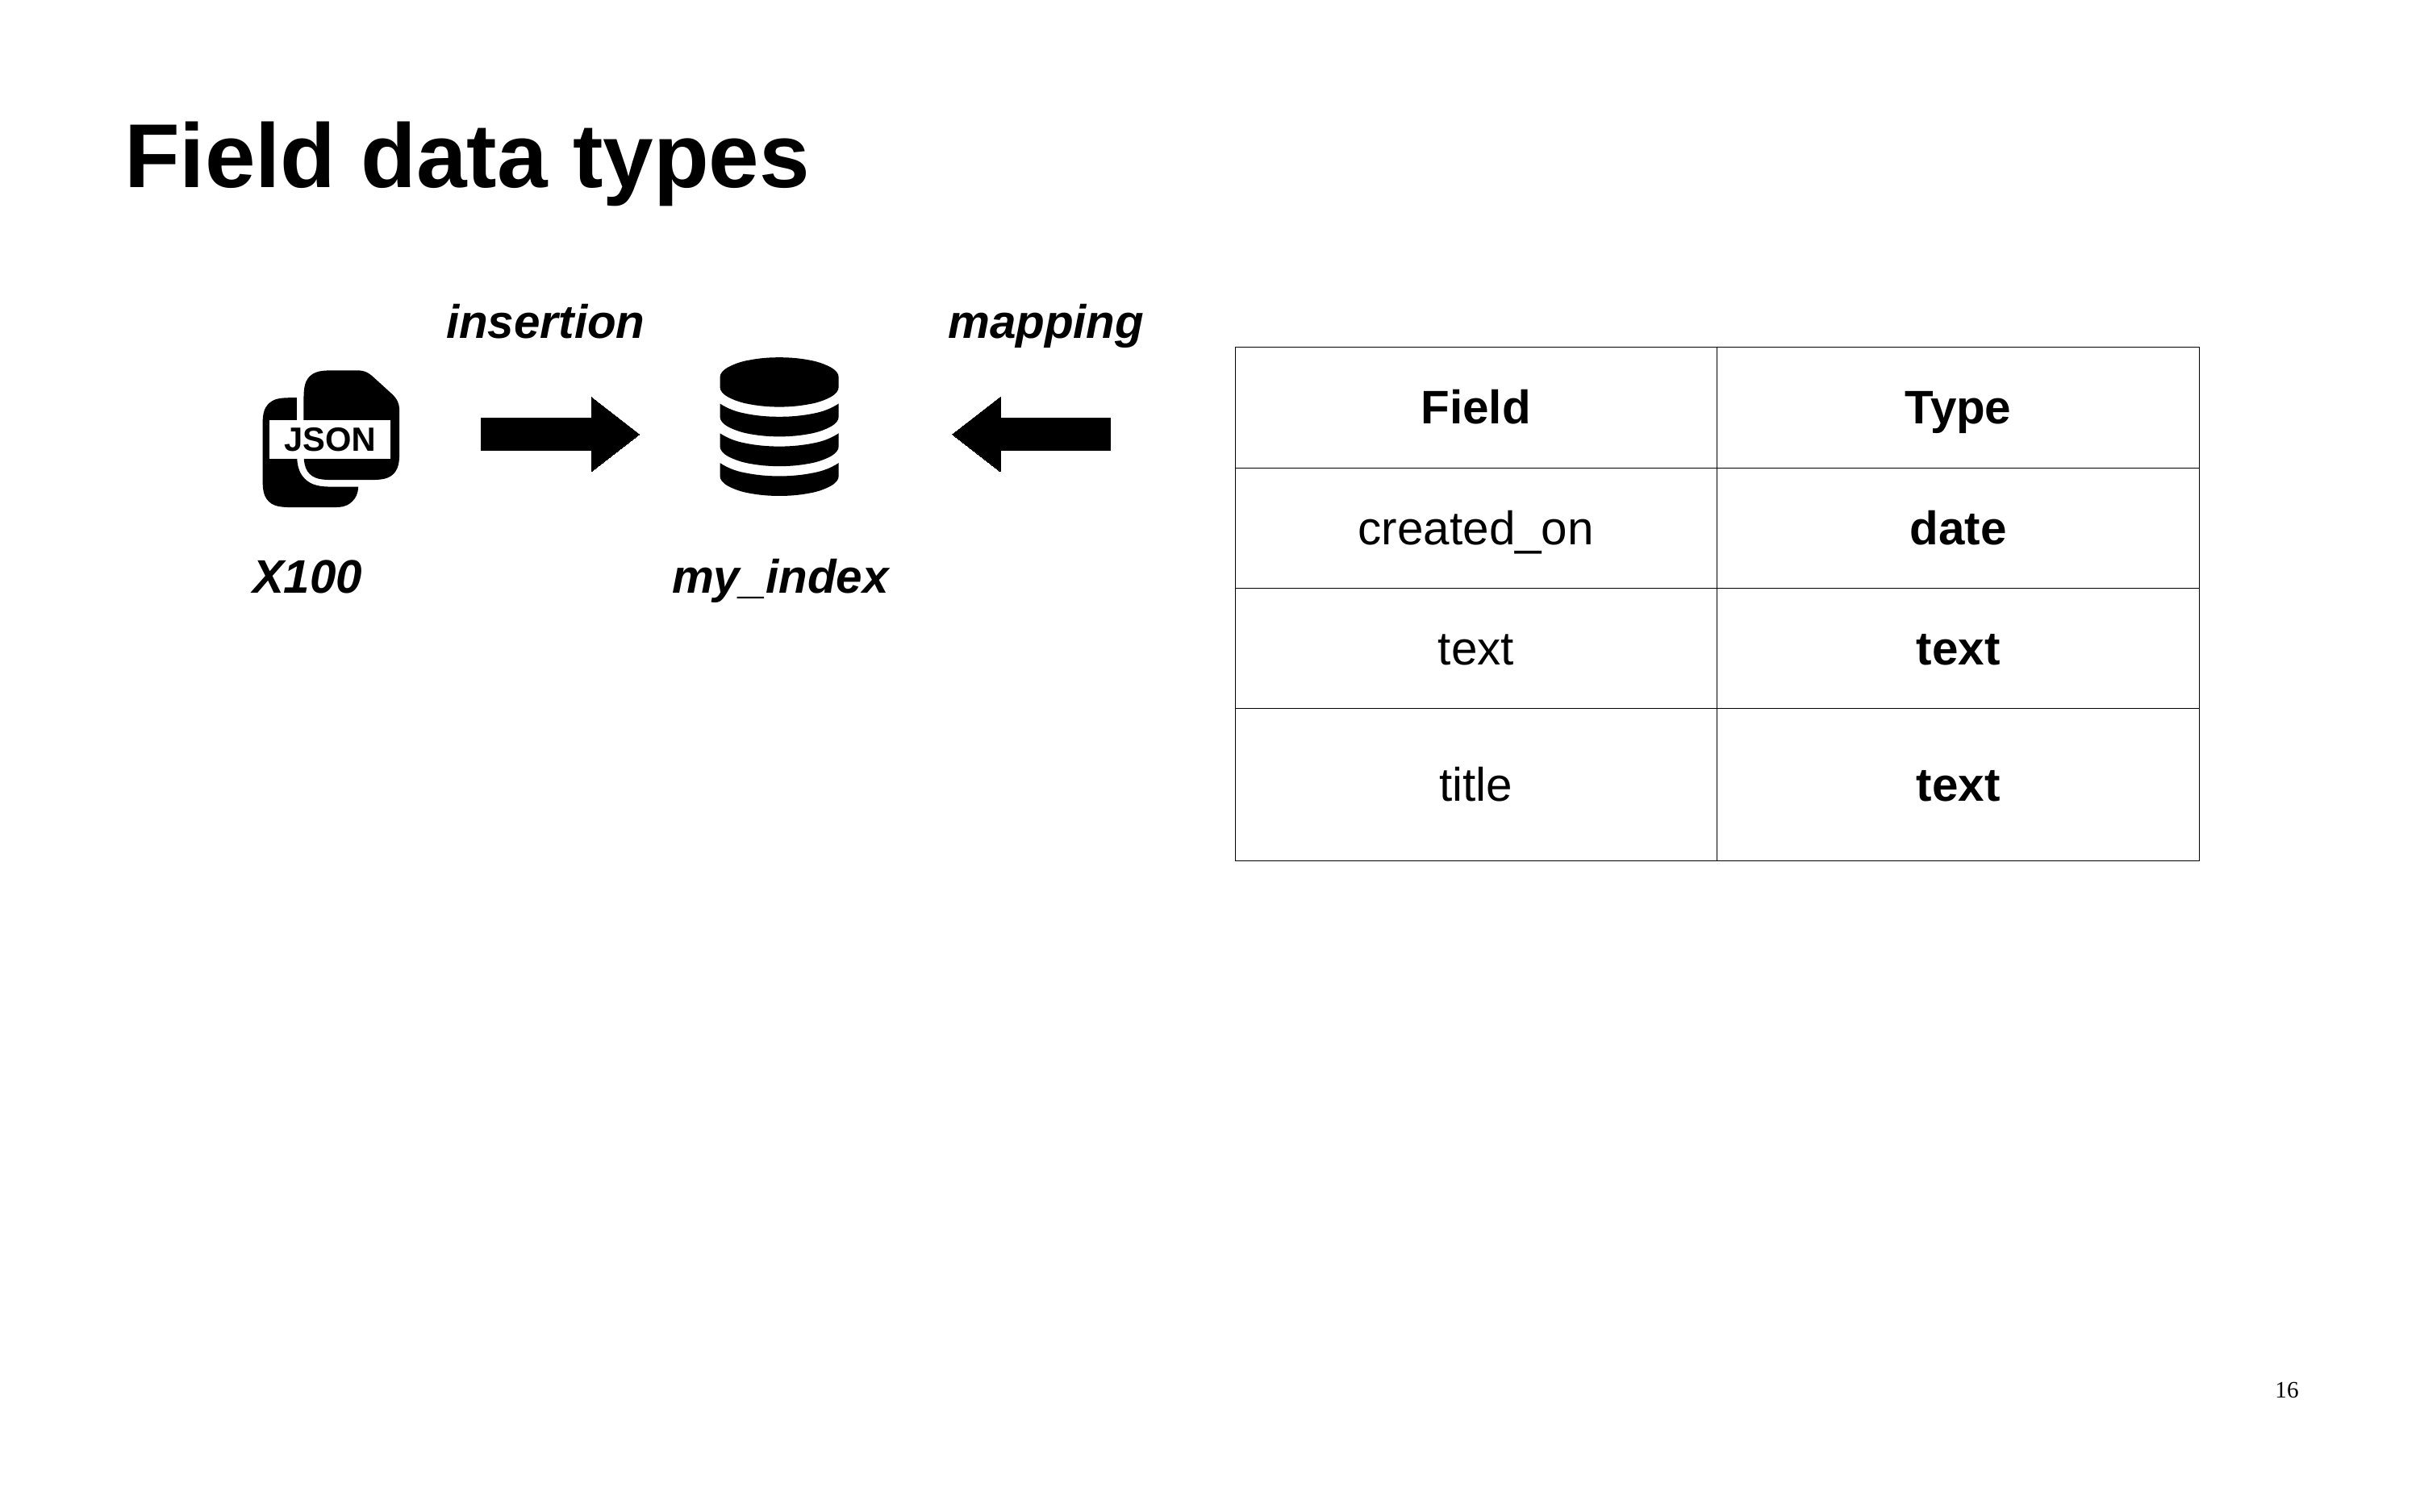

Field data types
insertion
mapping
| Field | Type |
| --- | --- |
| created\_on | date |
| text | text |
| title | text |
JSON
X100
my_index
16